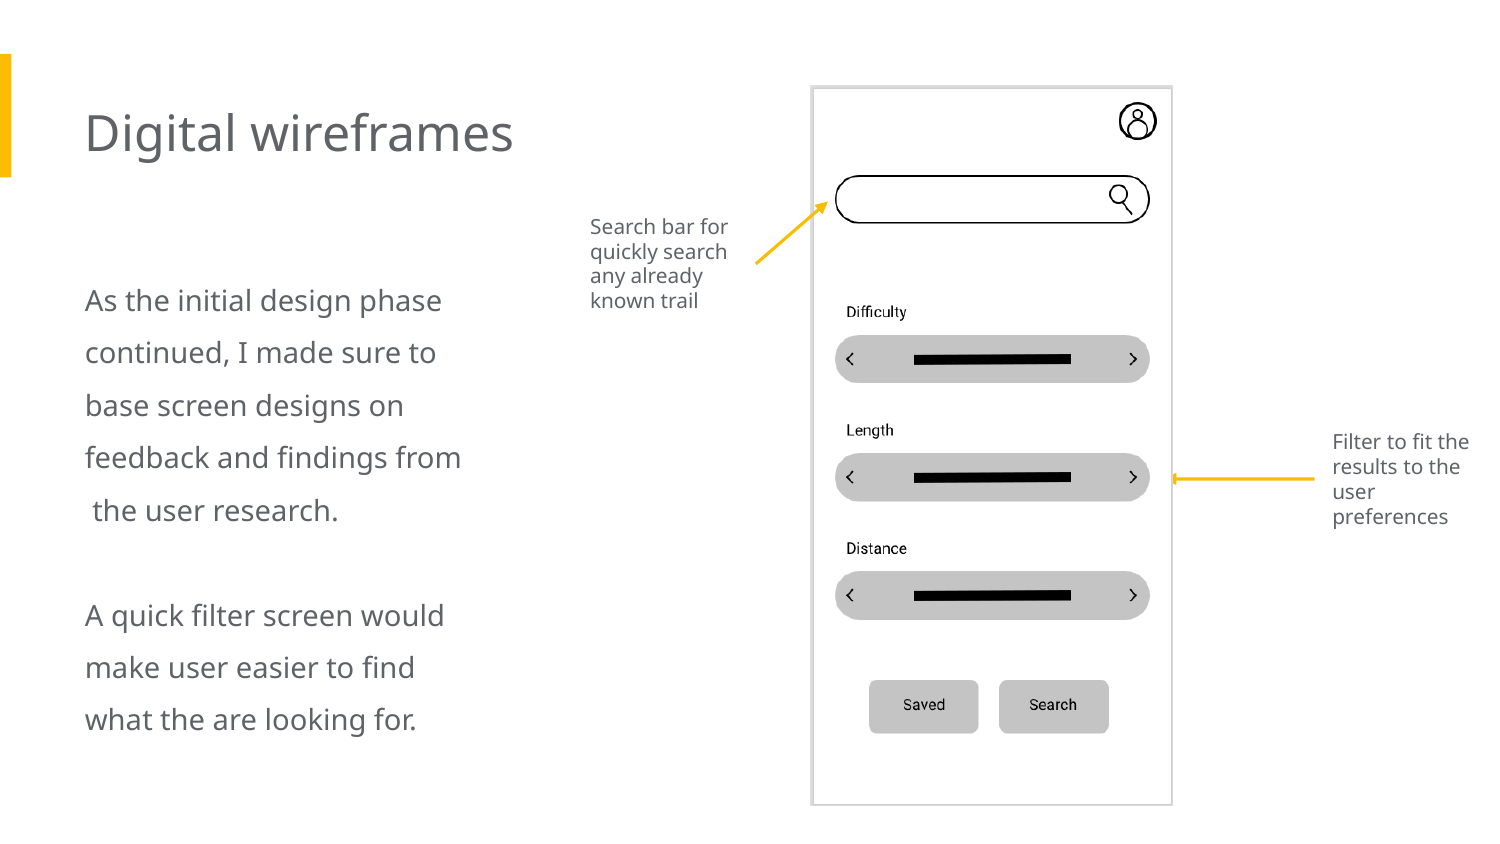

Digital wireframes
Search bar for quickly search any already known trail
As the initial design phase continued, I made sure to base screen designs on feedback and findings from the user research.
A quick filter screen would make user easier to find what the are looking for.
Filter to fit the results to the user preferences